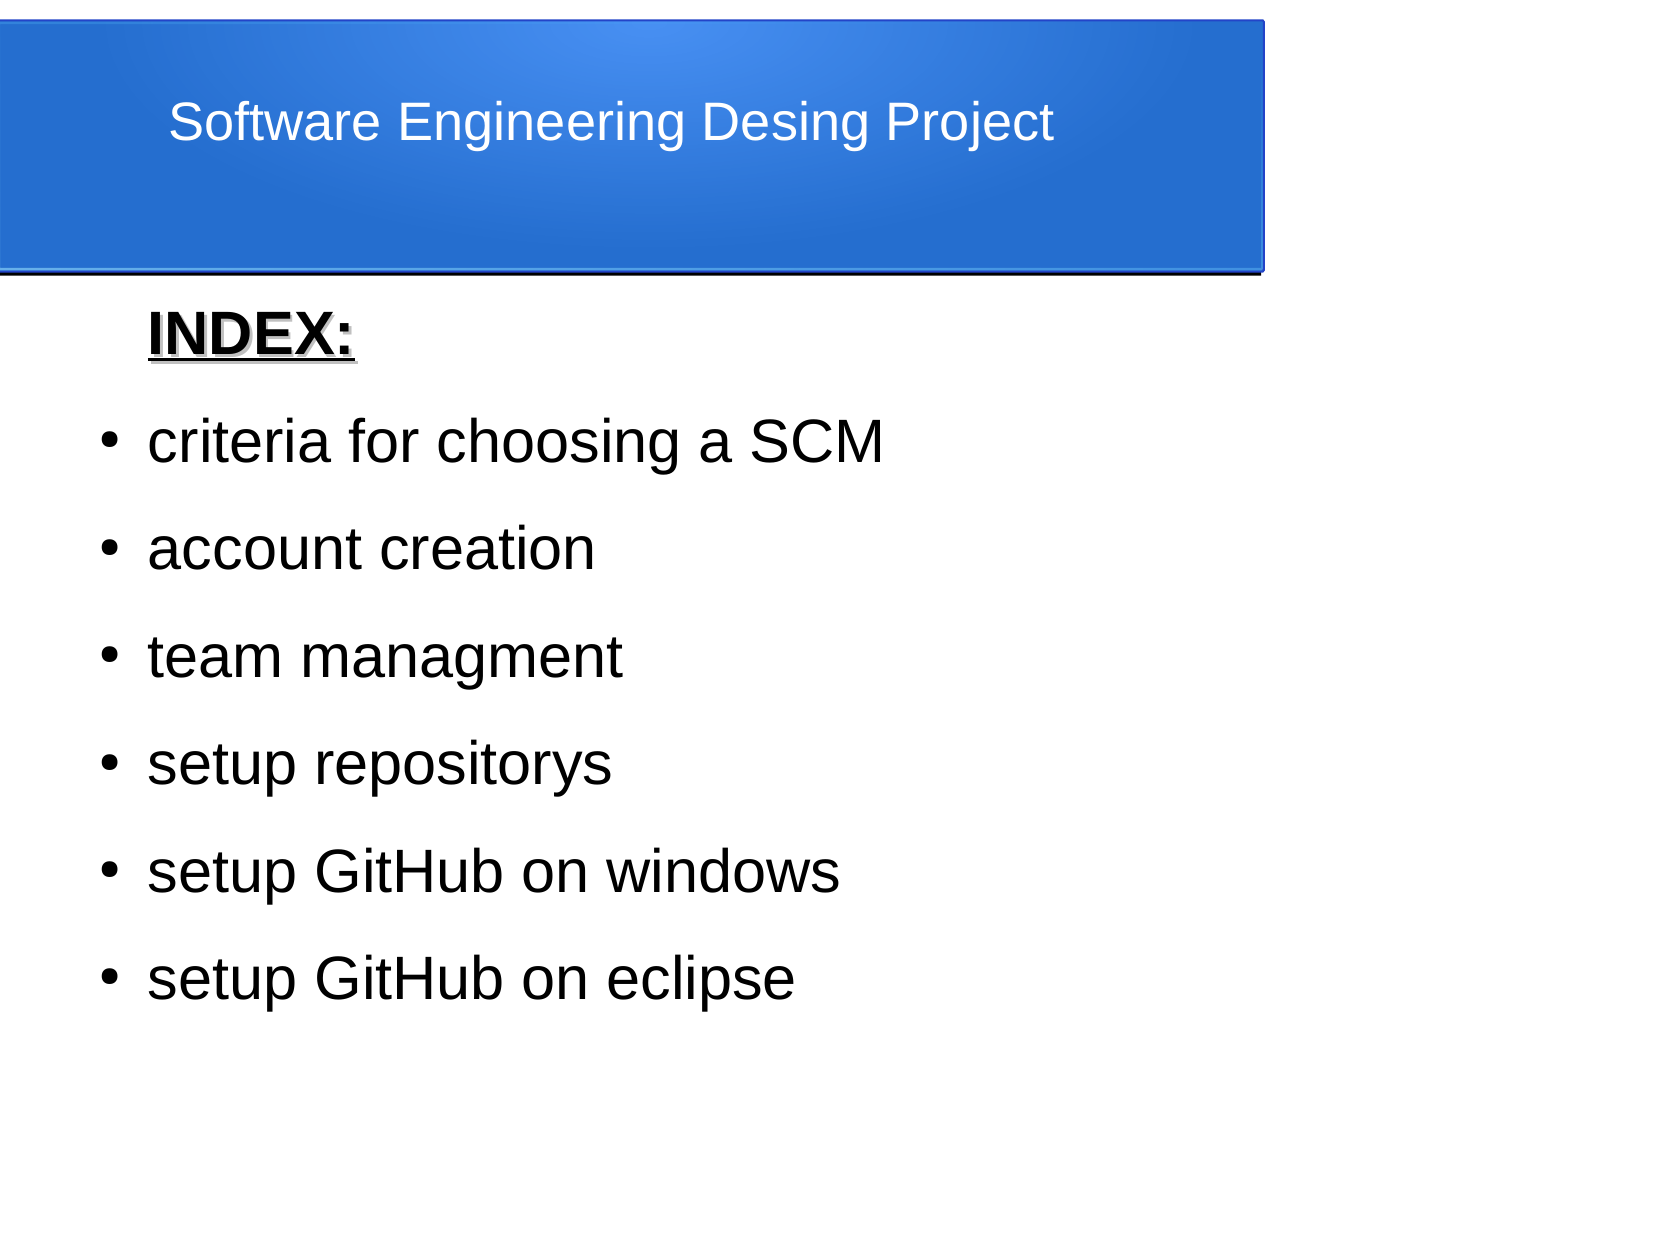

Software Engineering Desing Project
# INDEX:
criteria for choosing a SCM
account creation
team managment
setup repositorys
setup GitHub on windows
setup GitHub on eclipse